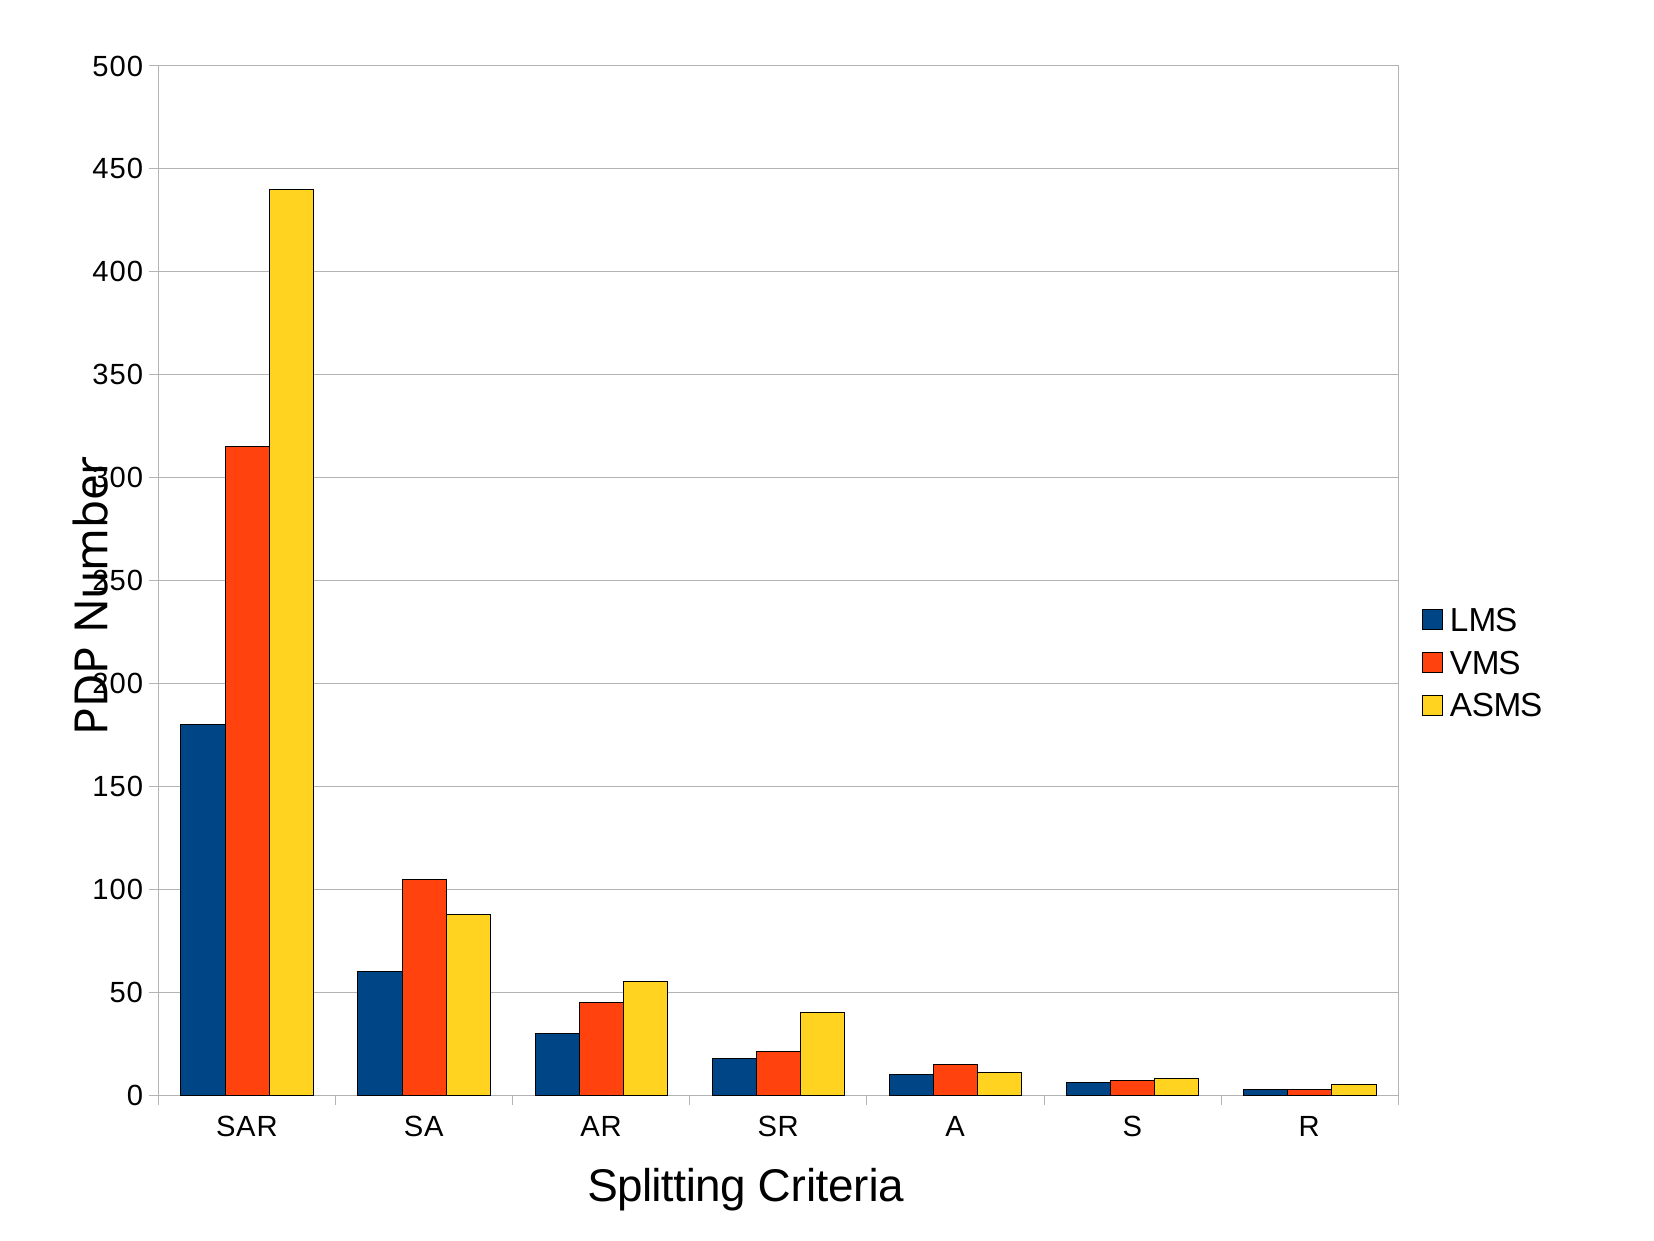

### Chart
| Category | LMS | VMS | ASMS |
|---|---|---|---|
| SAR | 180.0 | 315.0 | 440.0 |
| SA | 60.0 | 105.0 | 88.0 |
| AR | 30.0 | 45.0 | 55.0 |
| SR | 18.0 | 21.0 | 40.0 |
| A | 10.0 | 15.0 | 11.0 |
| S | 6.0 | 7.0 | 8.0 |
| R | 3.0 | 3.0 | 5.0 |